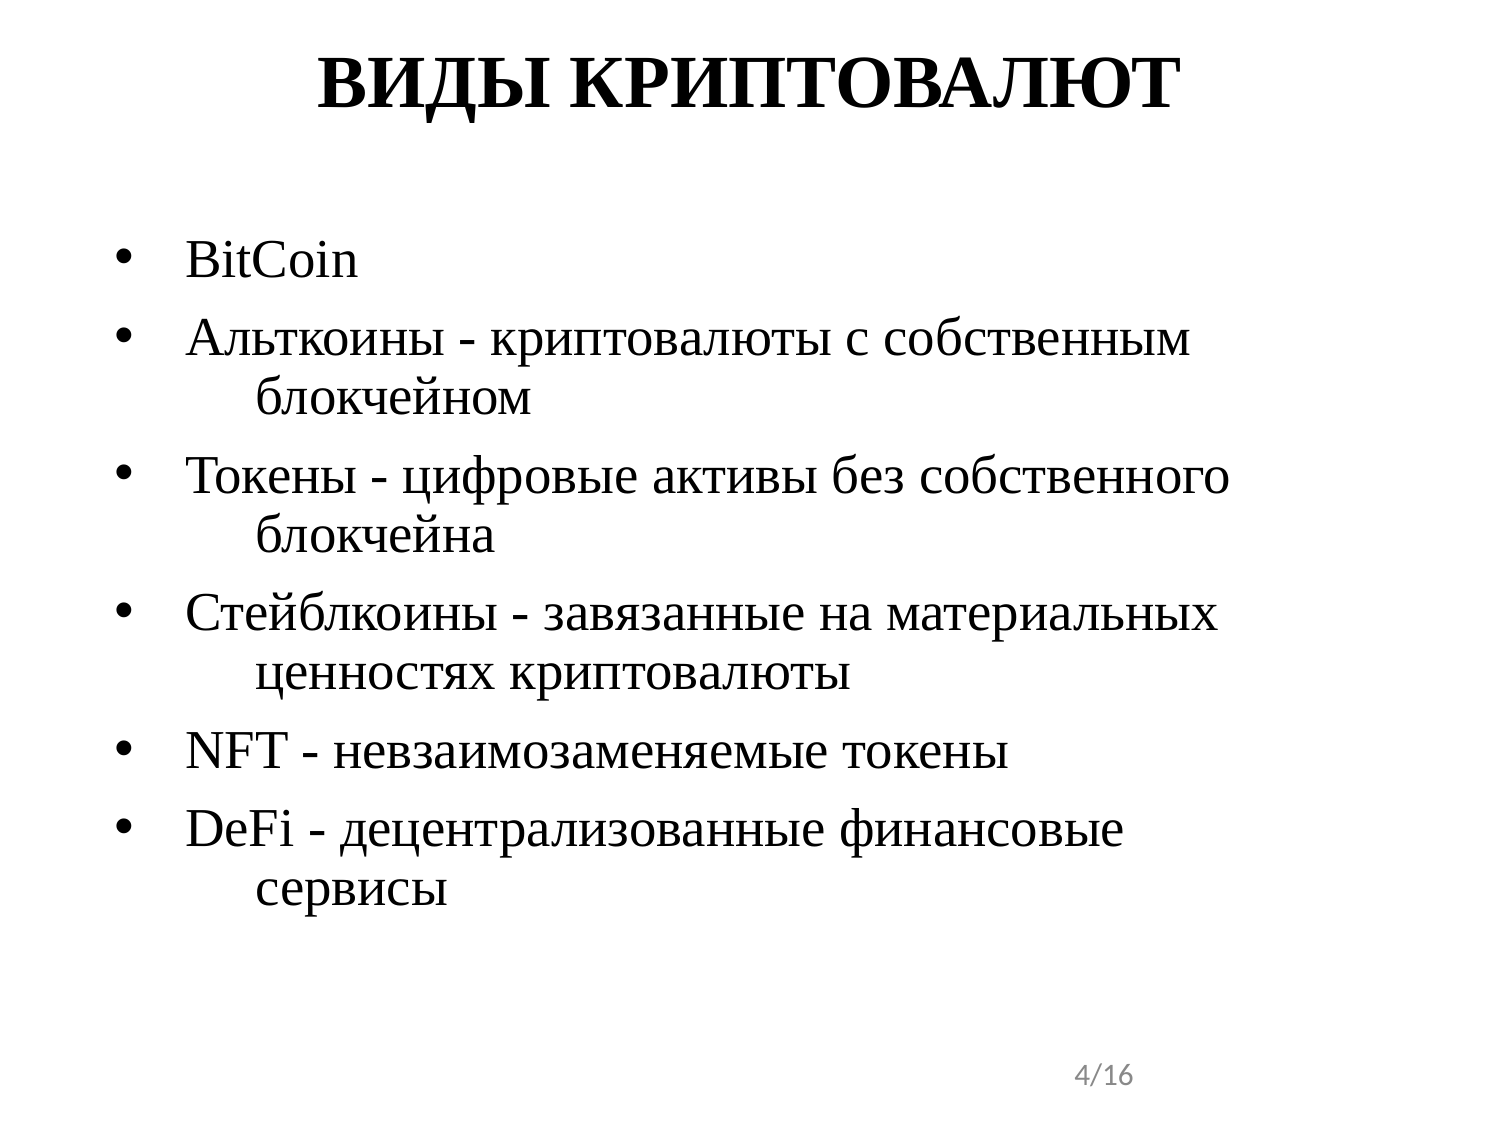

# ВИДЫ КРИПТОВАЛЮТ
BitCoin
Альткоины - криптовалюты с собственным блокчейном
Токены - цифровые активы без собственного блокчейна
Стейблкоины - завязанные на материальных ценностях криптовалюты
NFT - невзаимозаменяемые токены
DeFi - децентрализованные финансовые сервисы
4/16